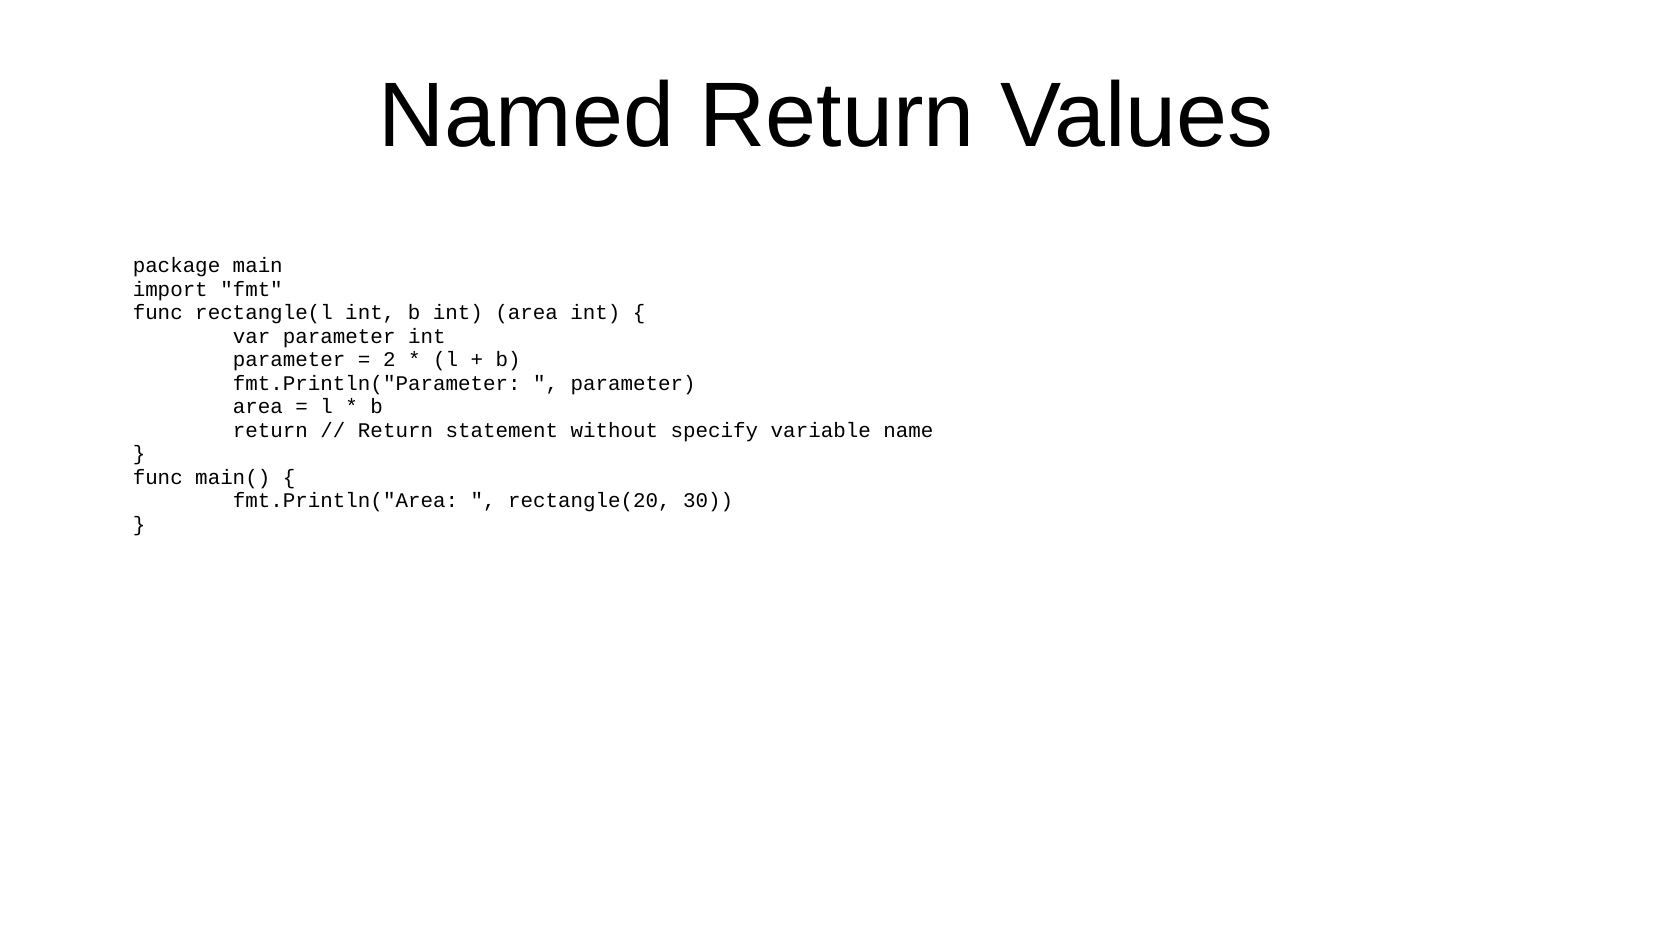

# Named Return Values
package main
import "fmt"
func rectangle(l int, b int) (area int) {
 var parameter int
 parameter = 2 * (l + b)
 fmt.Println("Parameter: ", parameter)
 area = l * b
 return // Return statement without specify variable name
}
func main() {
 fmt.Println("Area: ", rectangle(20, 30))
}